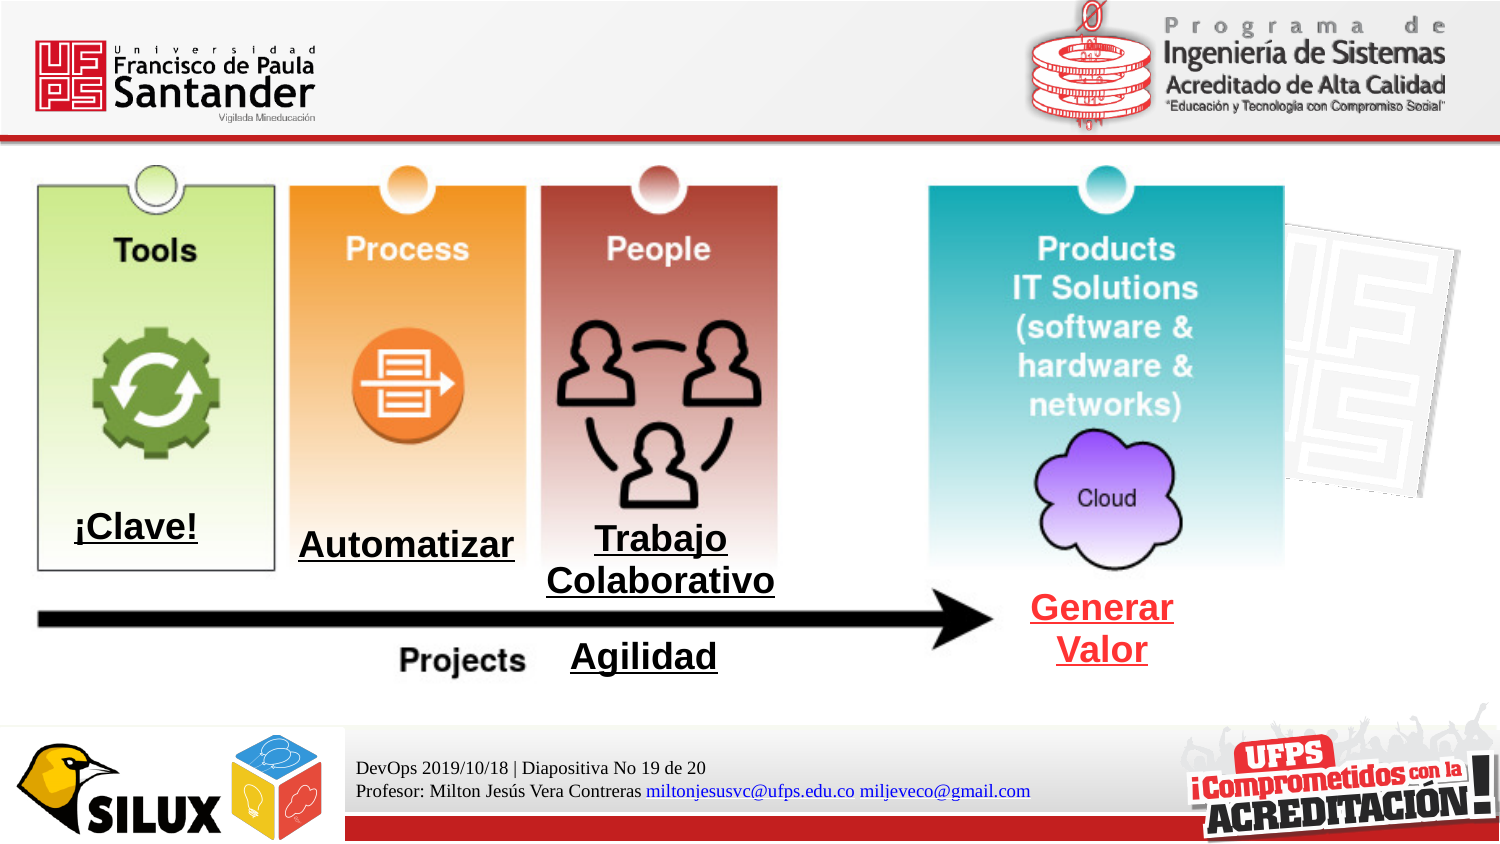

¡Clave!
Trabajo Colaborativo
Automatizar
Generar Valor
Agilidad